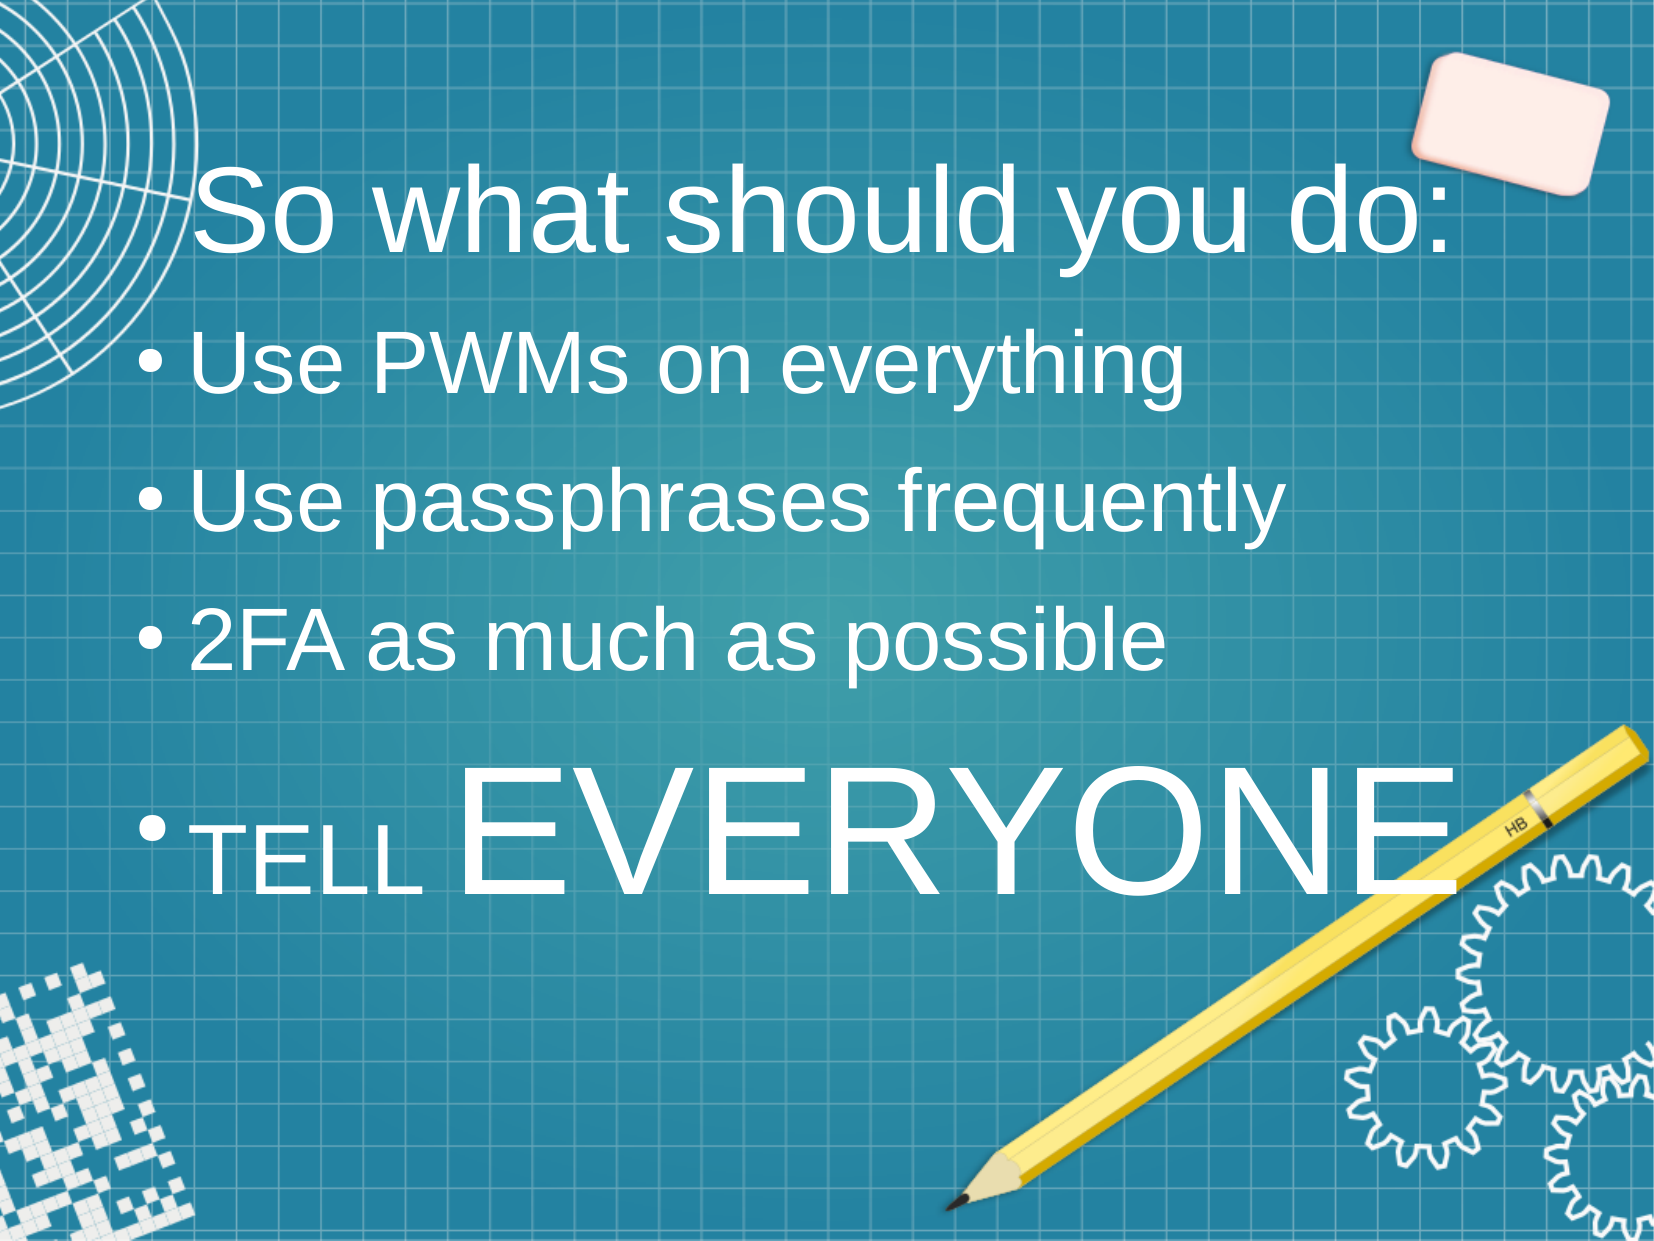

# So what should you do:
Use PWMs on everything
Use passphrases frequently
2FA as much as possible
TELL EVERYONE